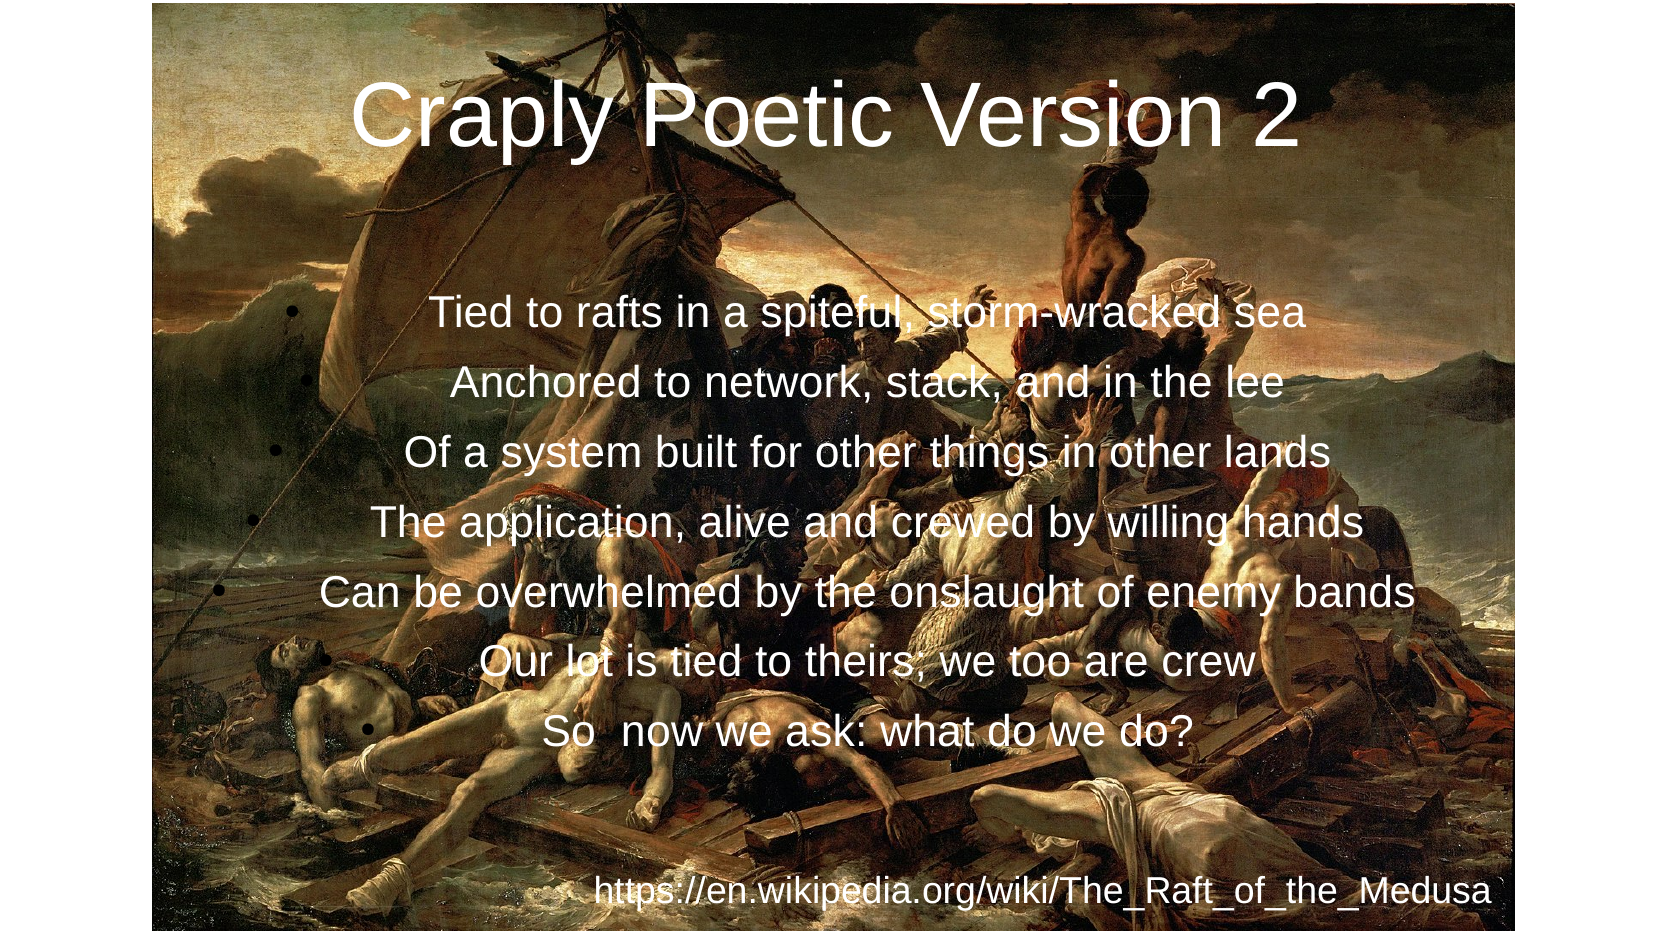

# Craply Poetic Version 2
Tied to rafts in a spiteful, storm-wracked sea
Anchored to network, stack, and in the lee
Of a system built for other things in other lands
The application, alive and crewed by willing hands
Can be overwhelmed by the onslaught of enemy bands
Our lot is tied to theirs; we too are crew
So now we ask: what do we do?
https://en.wikipedia.org/wiki/The_Raft_of_the_Medusa